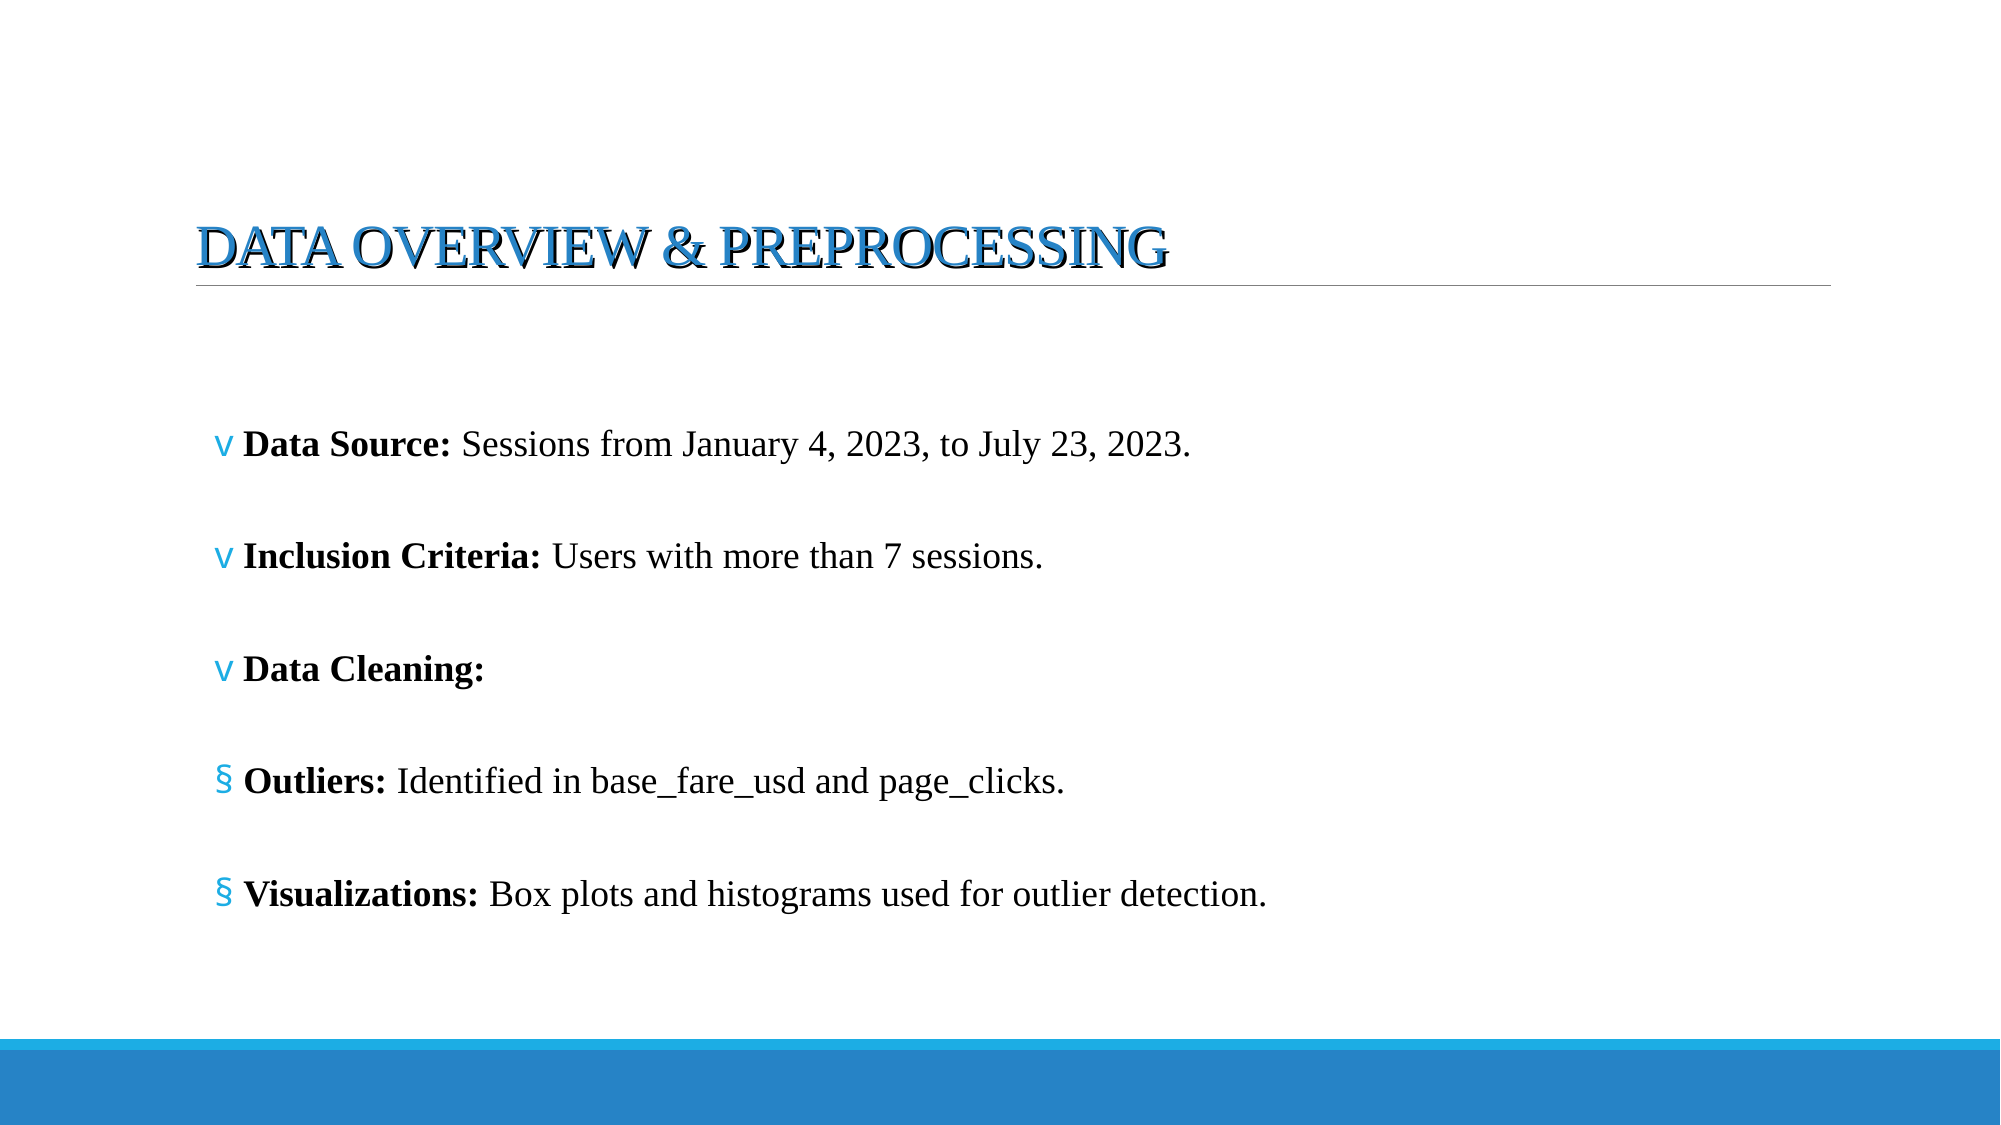

# DATA OVERVIEW & PREPROCESSING
 Data Source: Sessions from January 4, 2023, to July 23, 2023.
 Inclusion Criteria: Users with more than 7 sessions.
 Data Cleaning:
 Outliers: Identified in base_fare_usd and page_clicks.
 Visualizations: Box plots and histograms used for outlier detection.